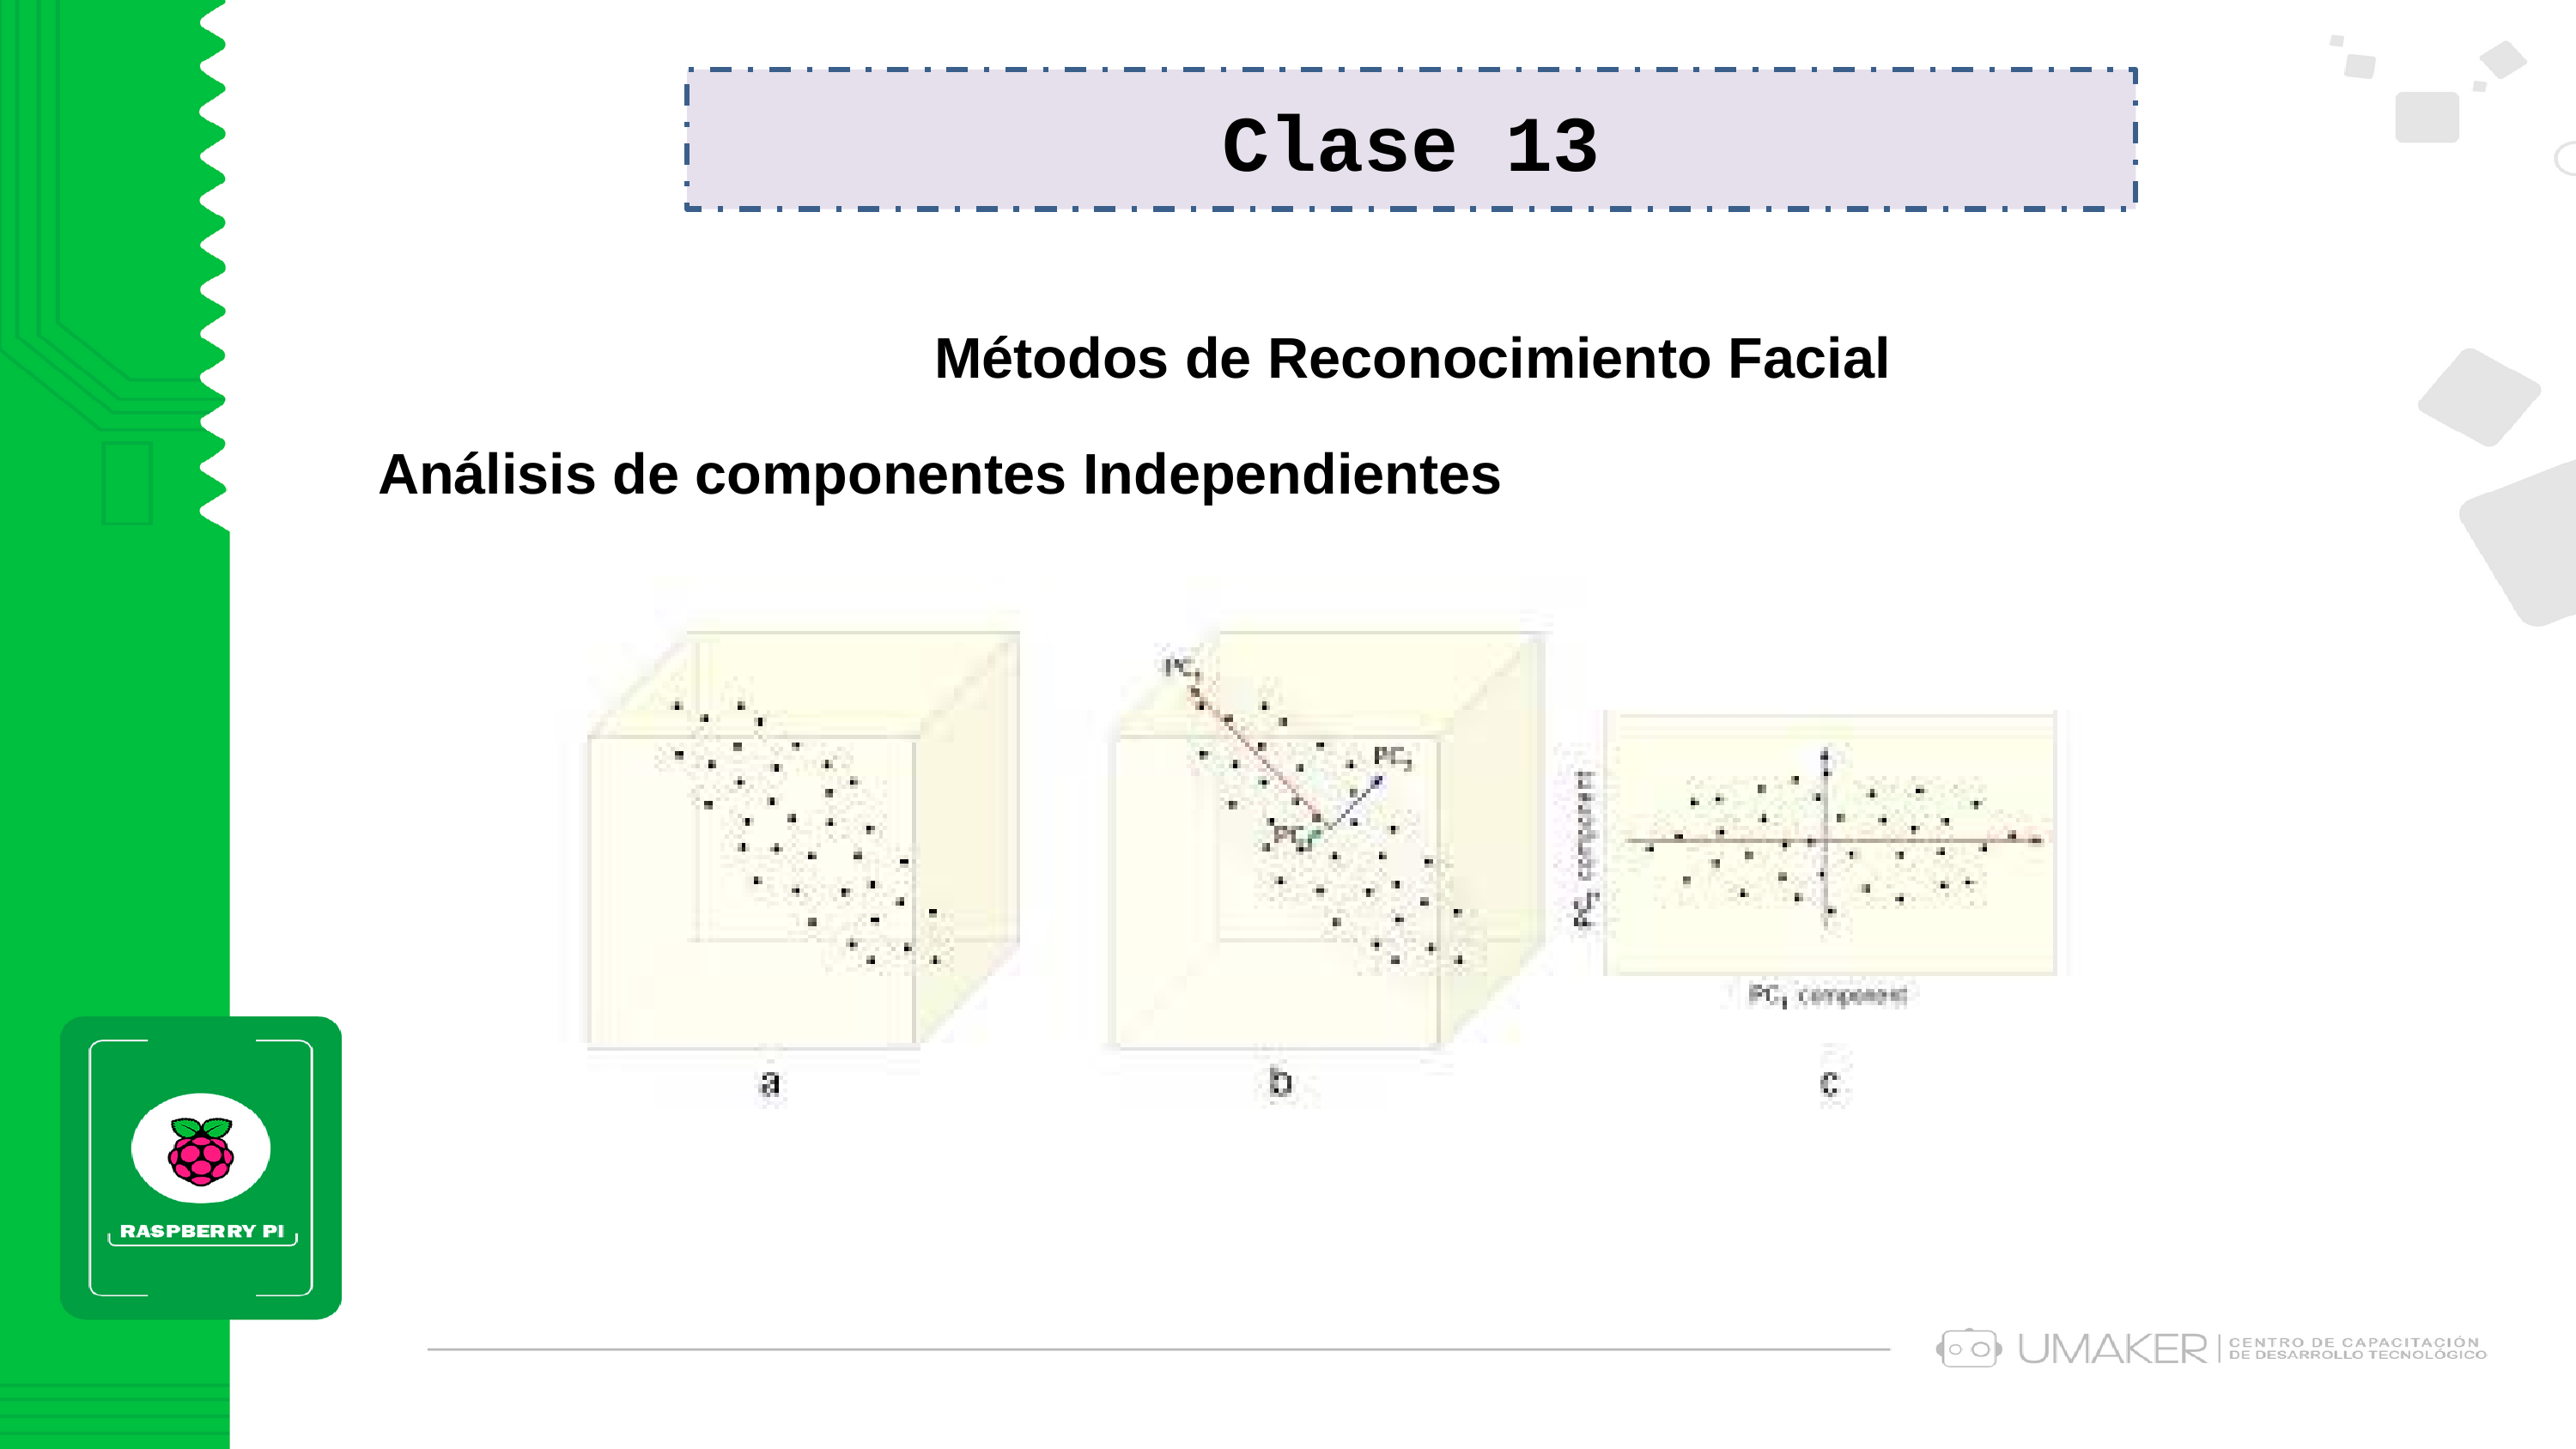

Clase 13
Métodos de Reconocimiento Facial
Análisis de componentes Independientes